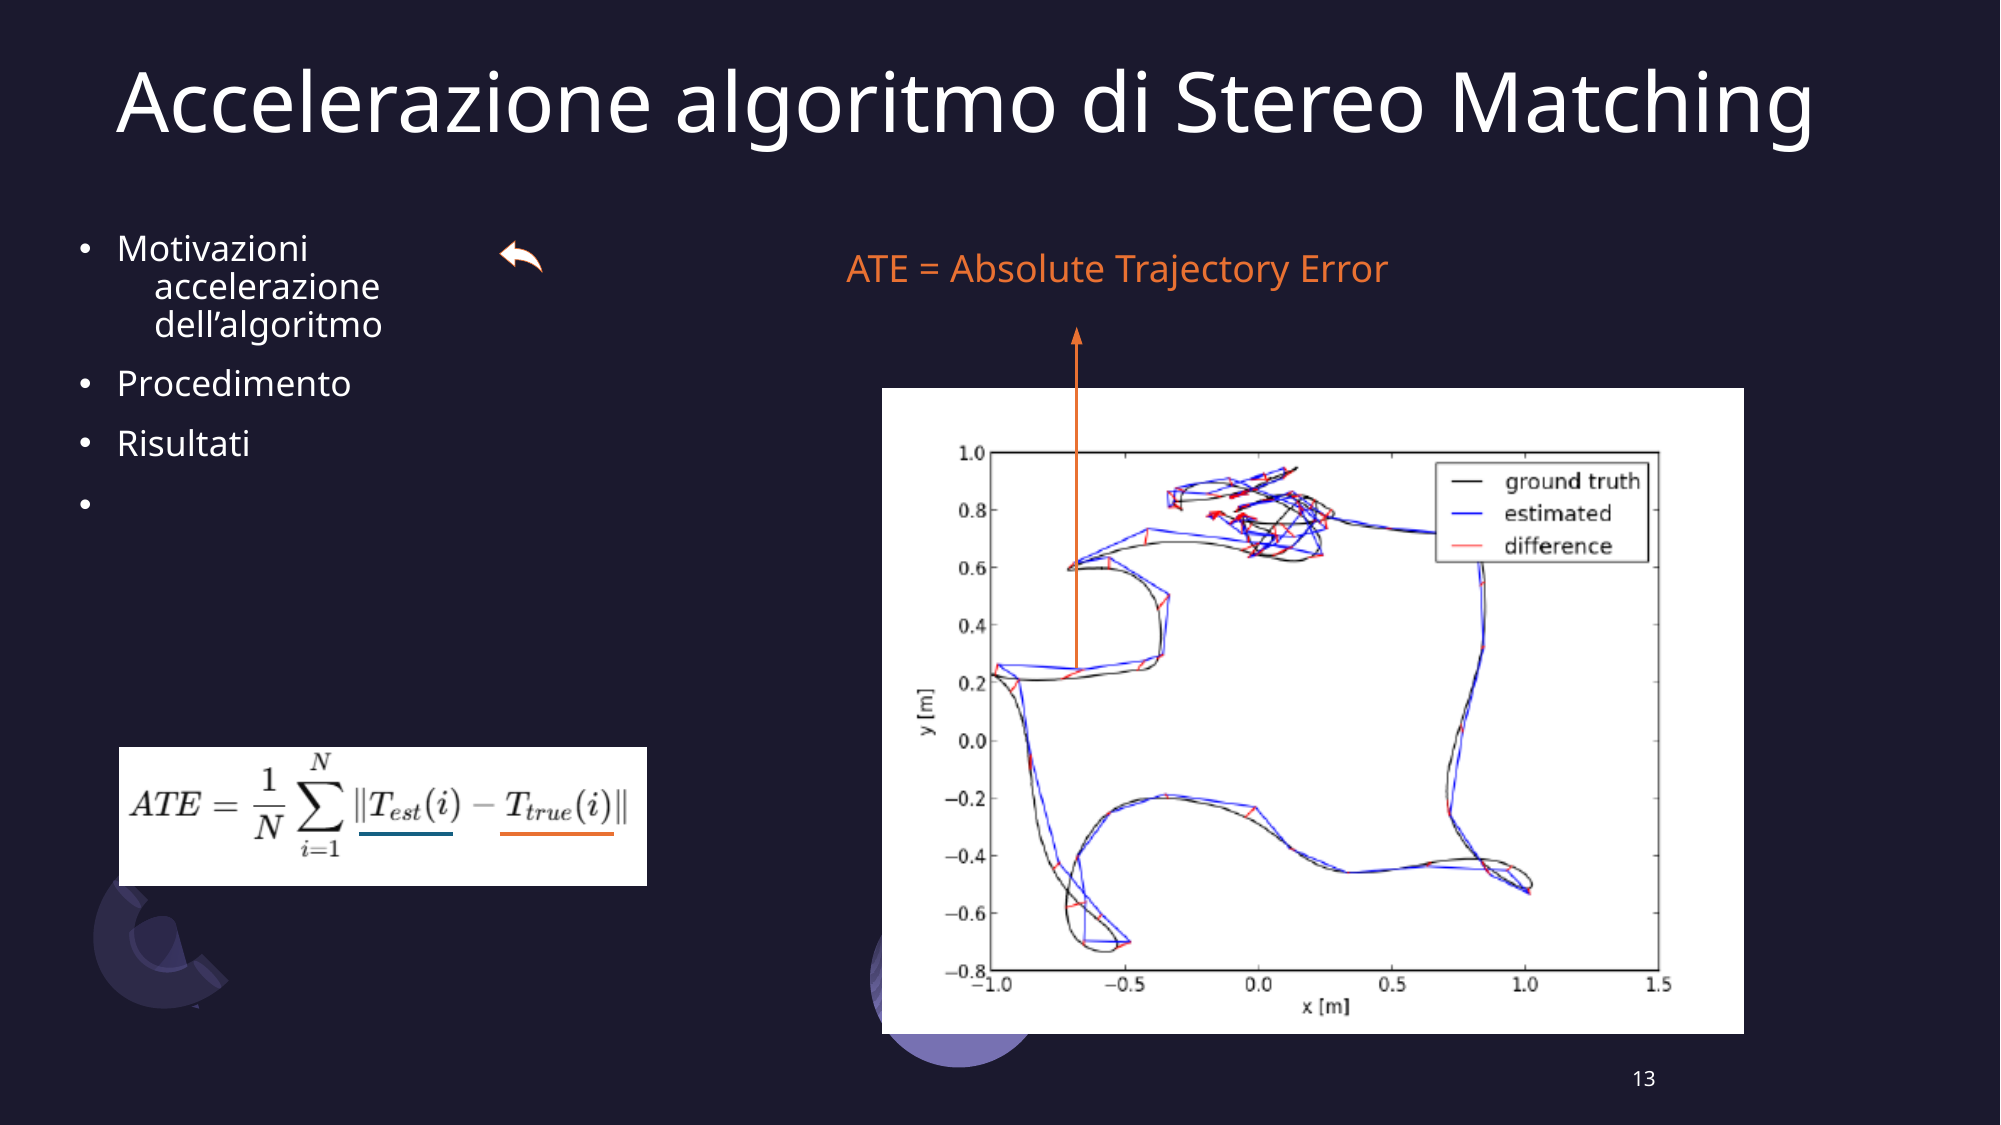

Accelerazione algoritmo di Stereo Matching
Motivazioni accelerazione dell’algoritmo
Procedimento
Risultati
ATE = Absolute Trajectory Error